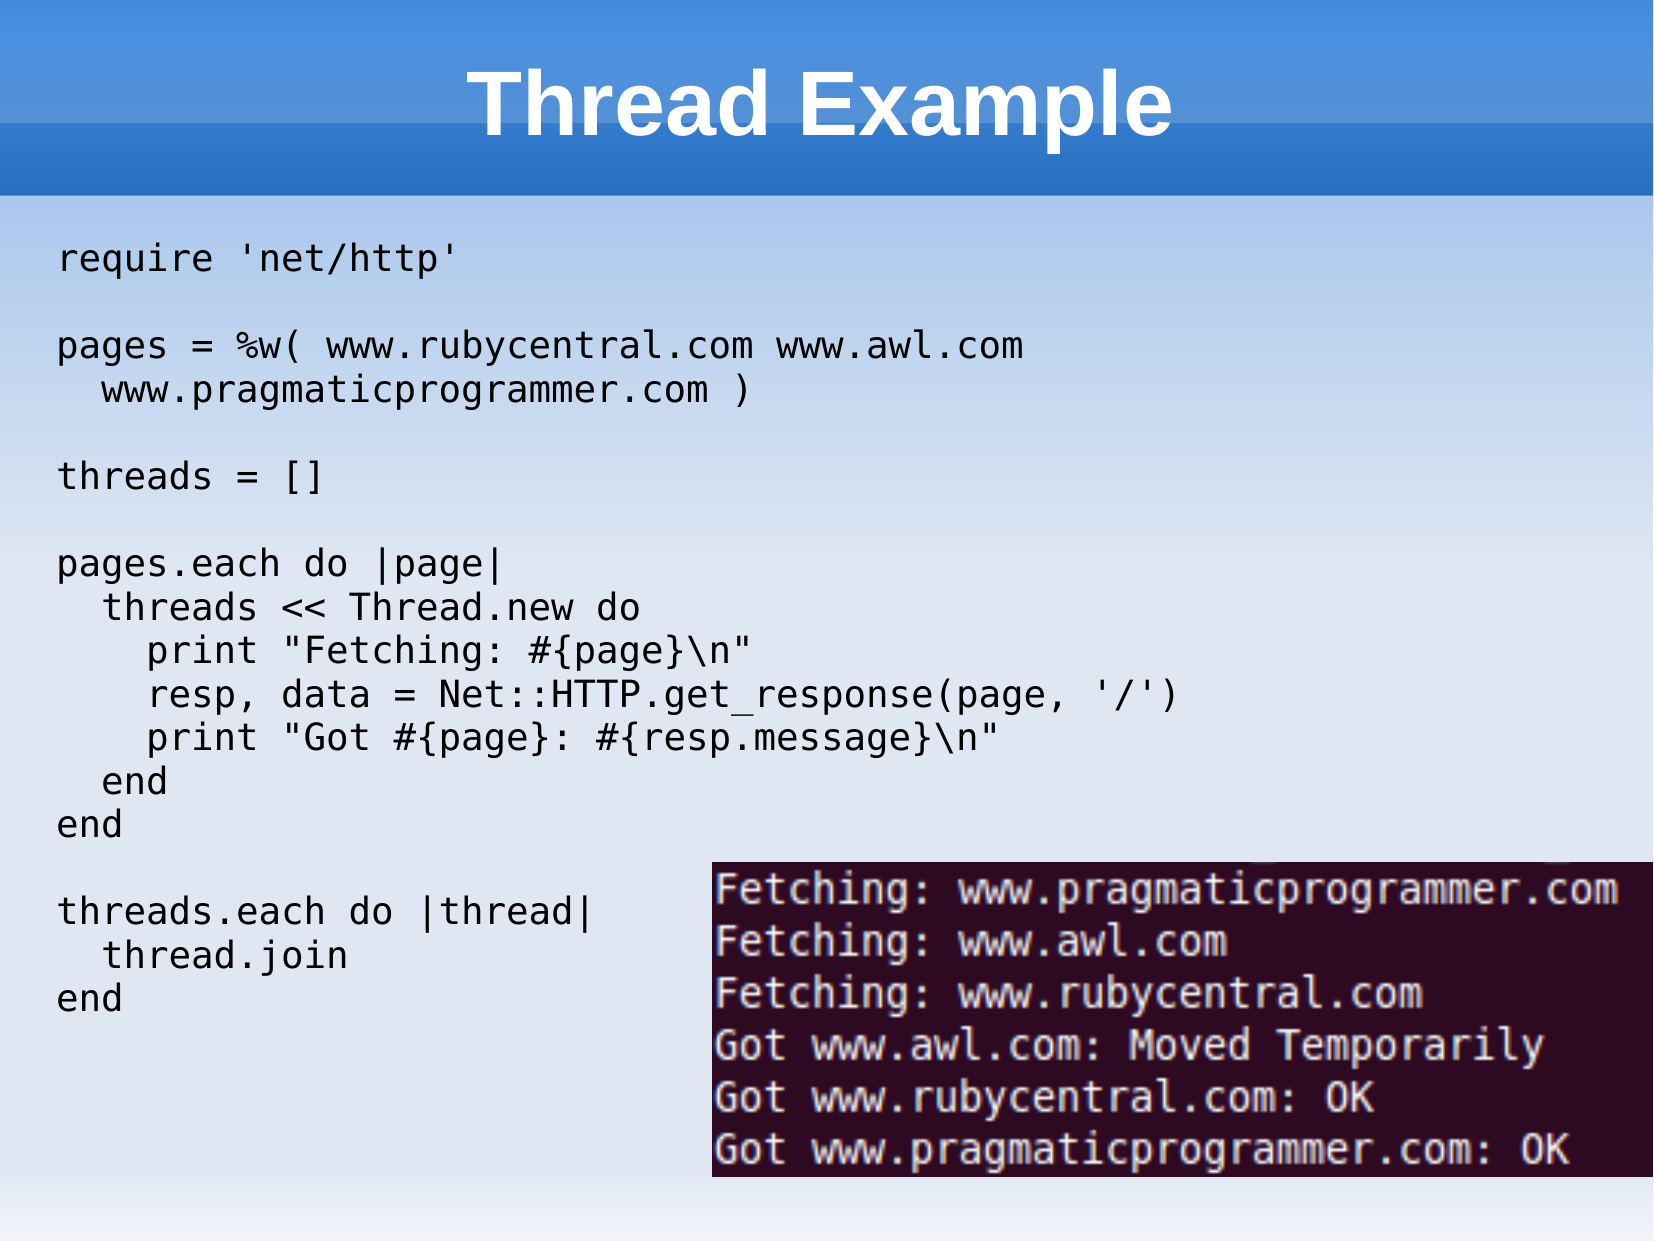

# Thread Example
require 'net/http'
pages = %w( www.rubycentral.com www.awl.com
 www.pragmaticprogrammer.com )
threads = []
pages.each do |page|
 threads << Thread.new do
 print "Fetching: #{page}\n"
 resp, data = Net::HTTP.get_response(page, '/')
 print "Got #{page}: #{resp.message}\n"
 end
end
threads.each do |thread|
 thread.join
end